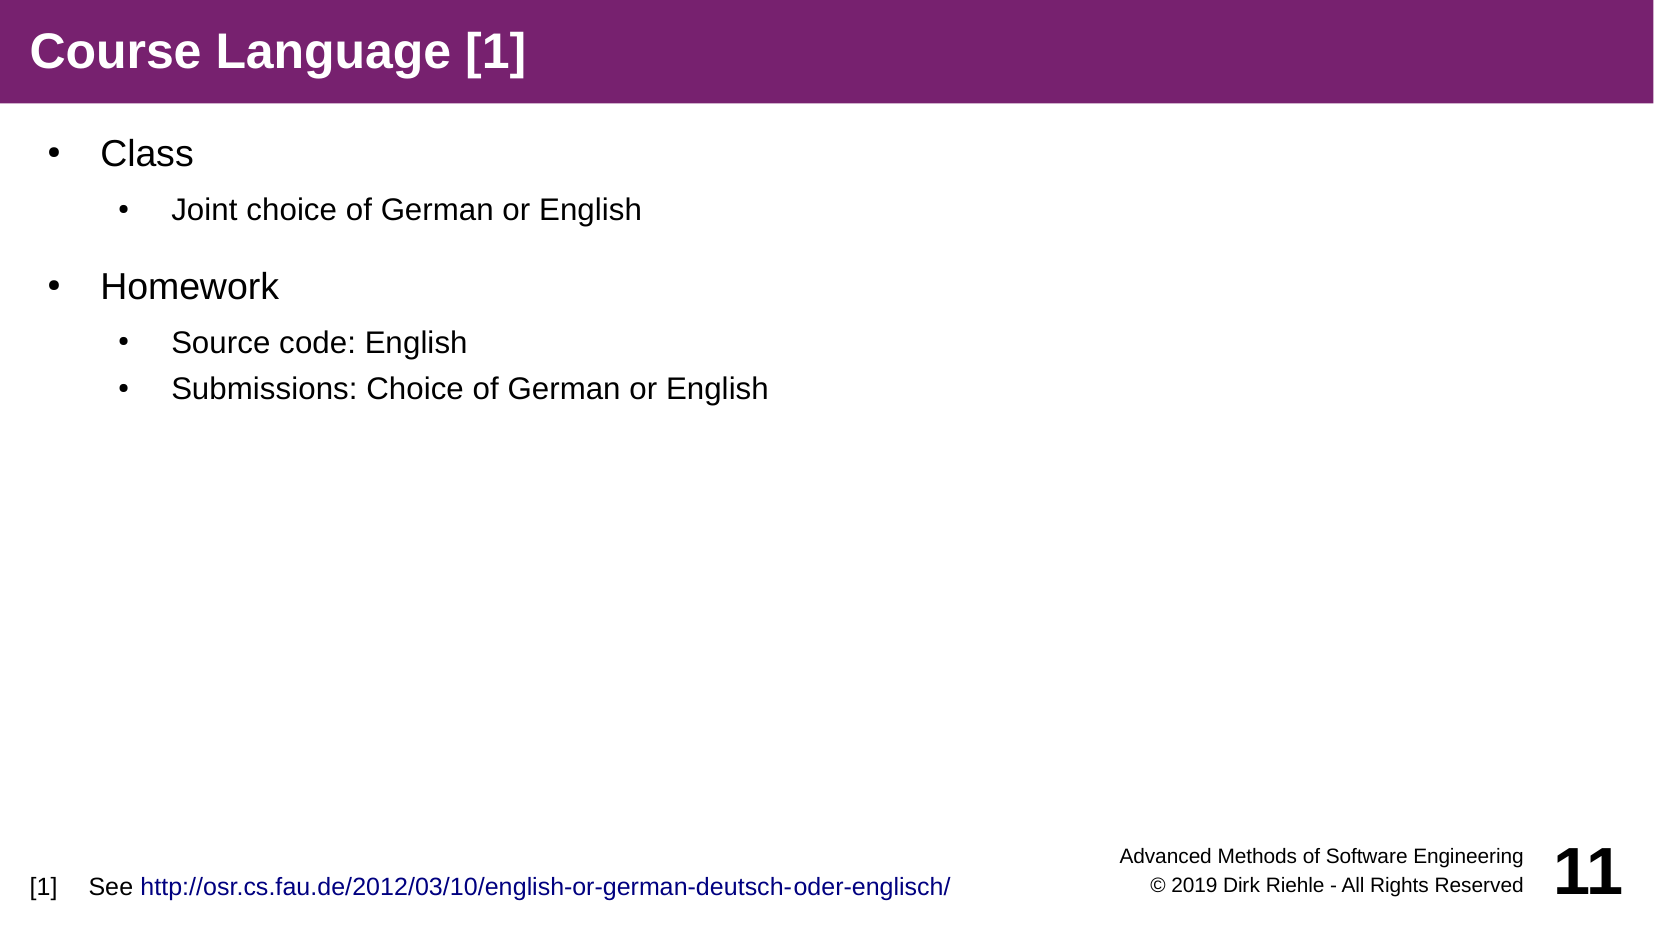

# Course Language [1]
Class
Joint choice of German or English
Homework
Source code: English
Submissions: Choice of German or English
Advanced Methods of Software Engineering
11
[1]	See http://osr.cs.fau.de/2012/03/10/english-or-german-deutsch-oder-englisch/
© 2019 Dirk Riehle - All Rights Reserved